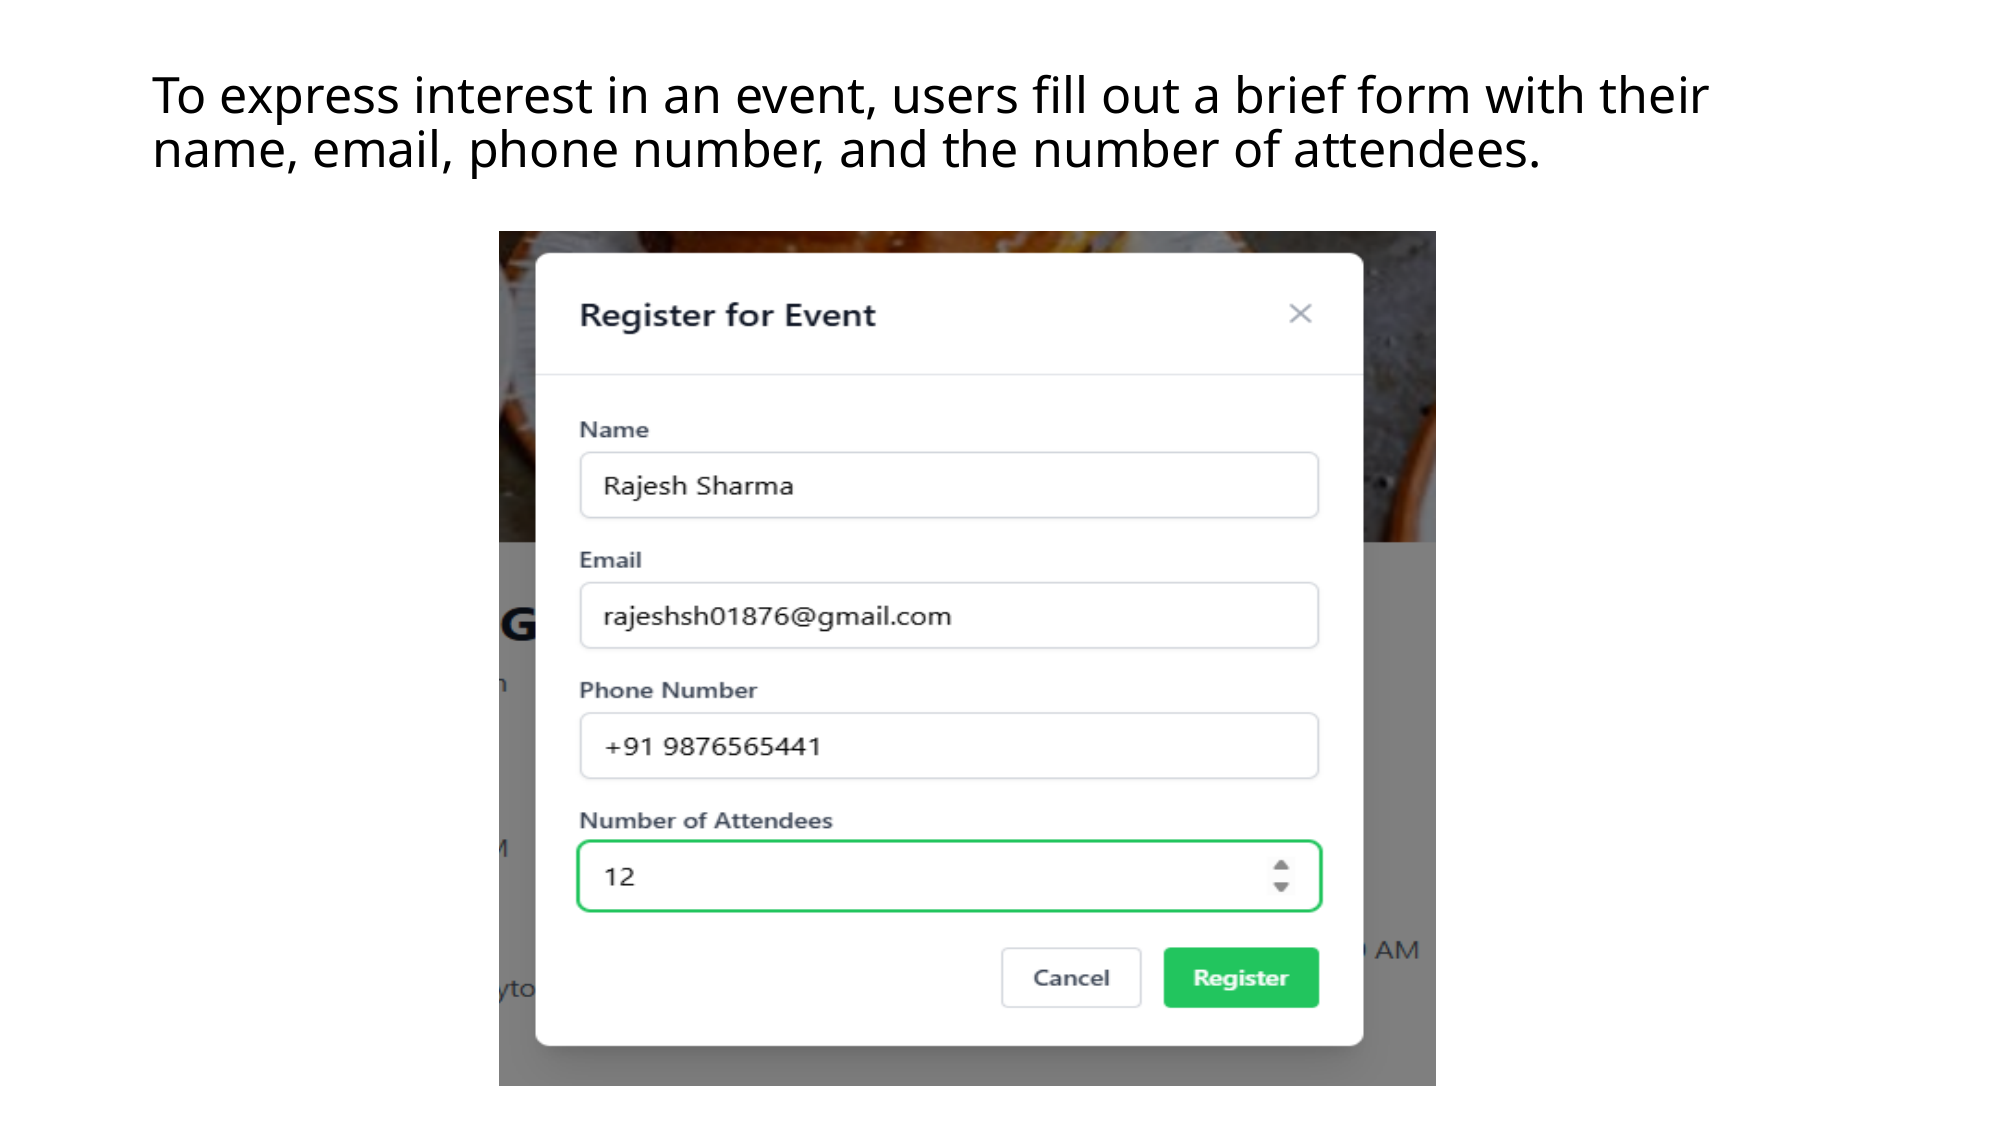

# To express interest in an event, users fill out a brief form with their name, email, phone number, and the number of attendees.